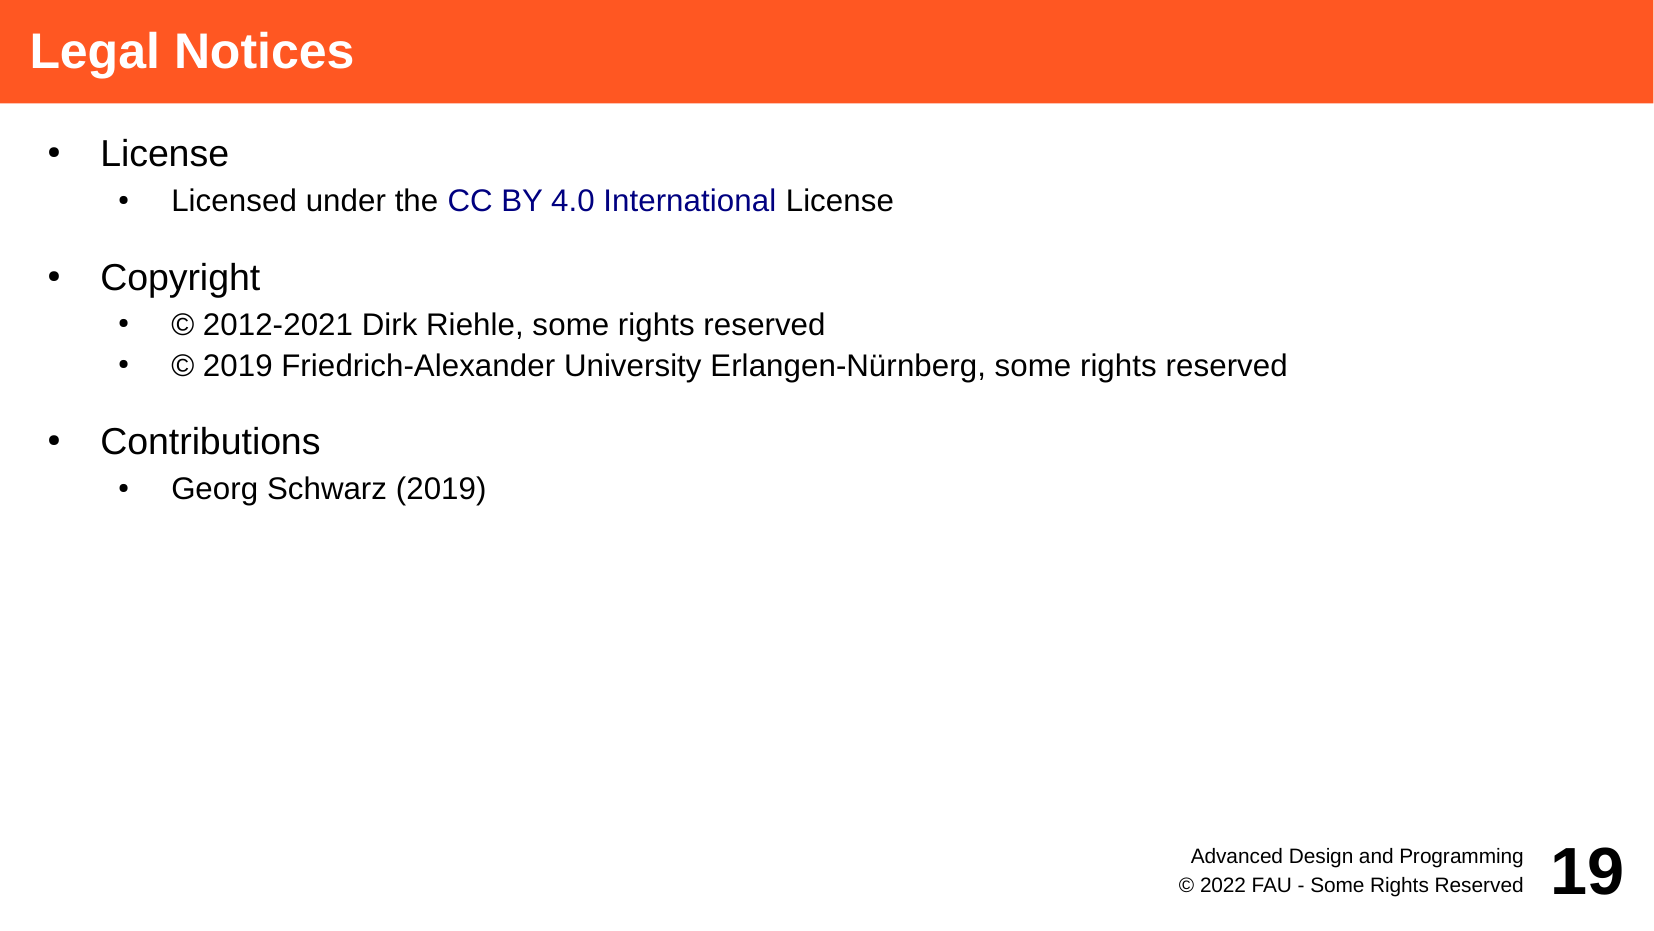

# Legal Notices
License
Licensed under the CC BY 4.0 International License
Copyright
© 2012-2021 Dirk Riehle, some rights reserved
© 2019 Friedrich-Alexander University Erlangen-Nürnberg, some rights reserved
Contributions
Georg Schwarz (2019)
Advanced Design and Programming
19
© 2022 FAU - Some Rights Reserved